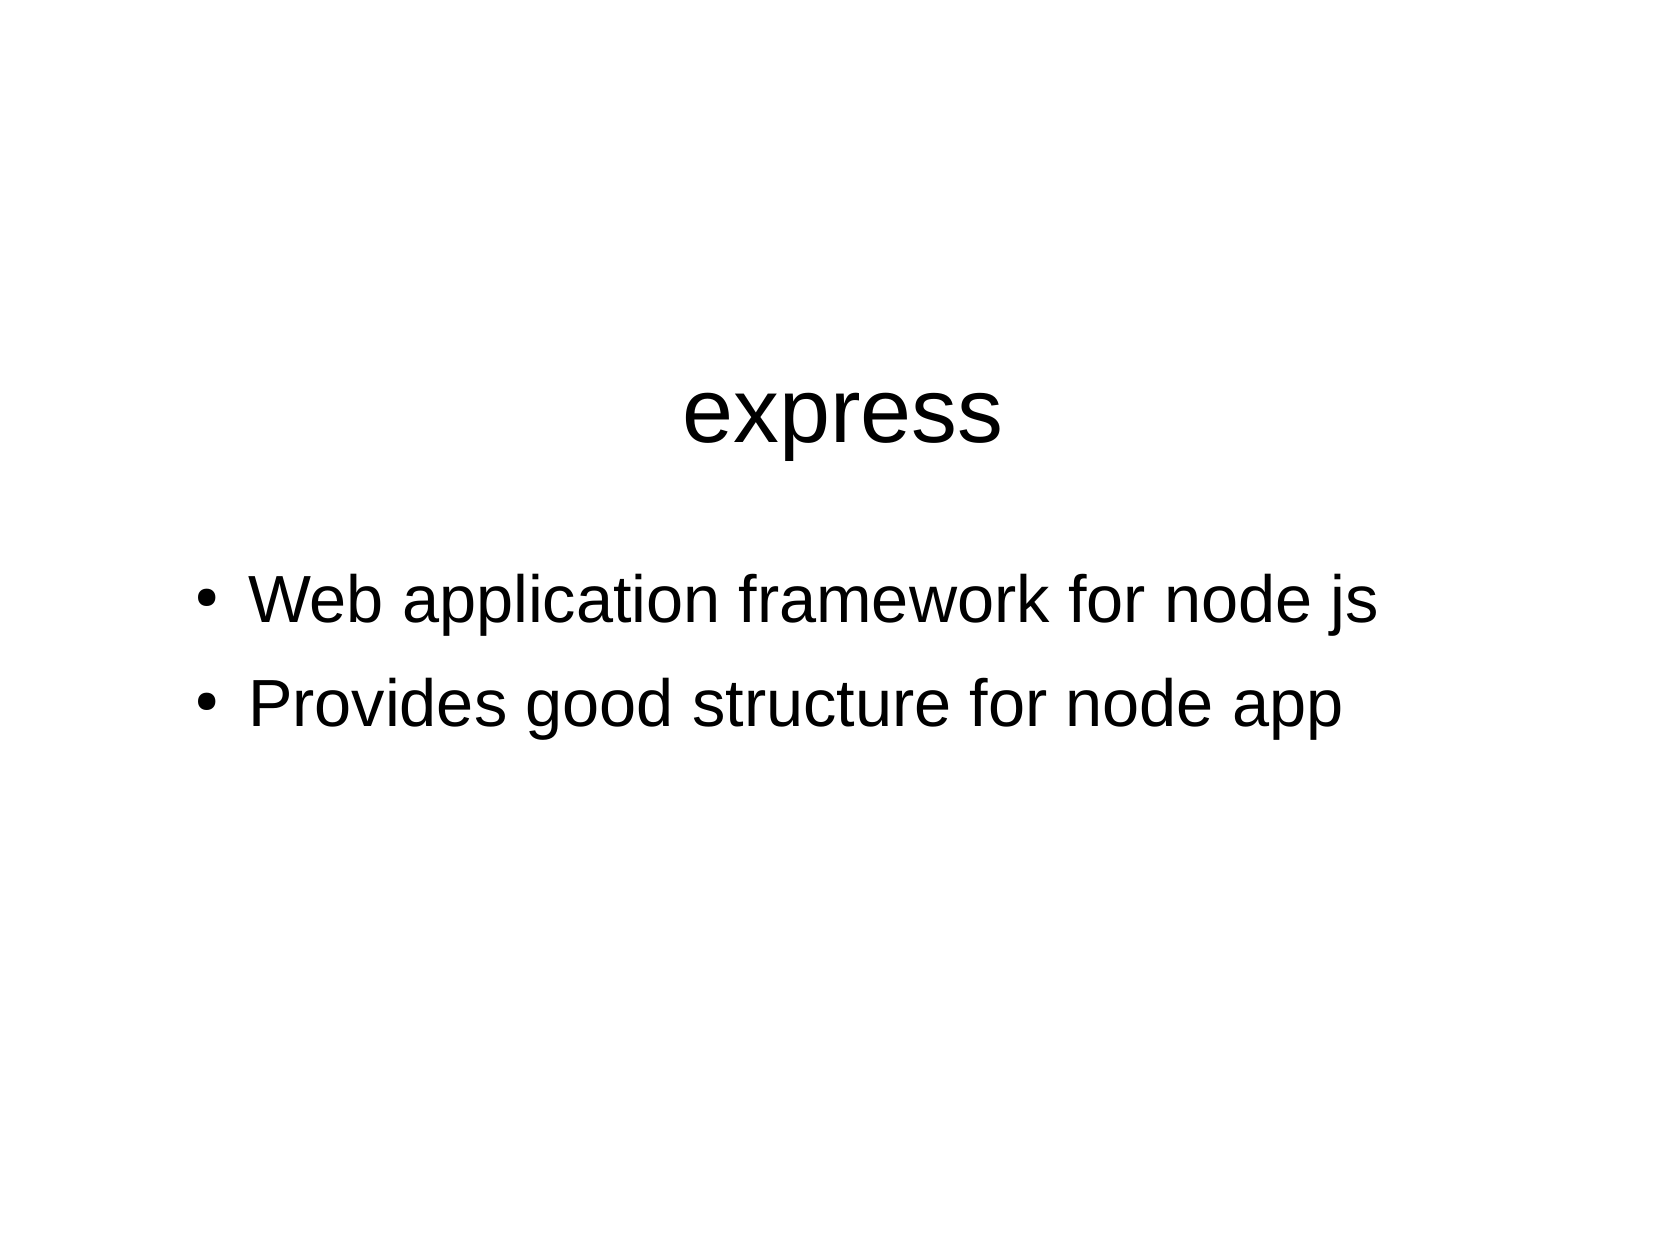

# express
Web application framework for node js
Provides good structure for node app